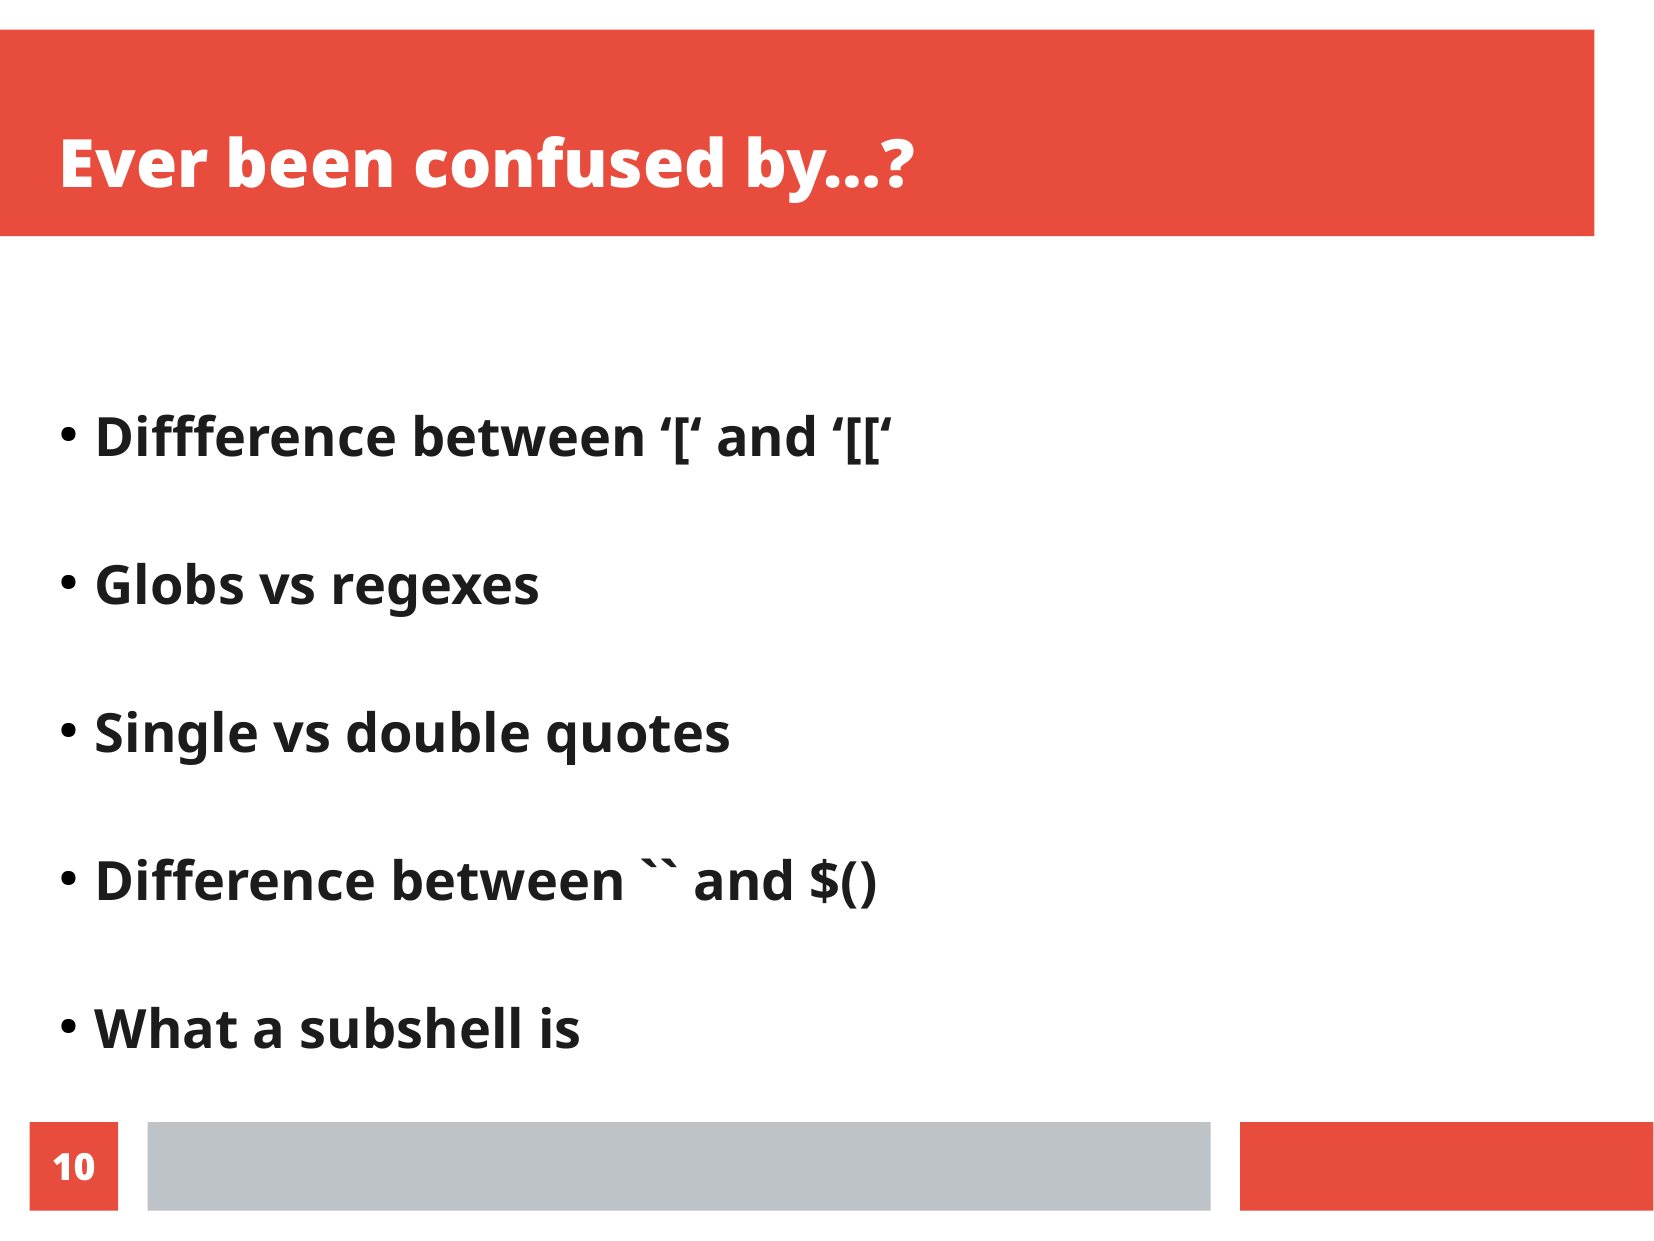

# Ever been confused by…?
Diffference between ‘[‘ and ‘[[‘
Globs vs regexes
Single vs double quotes
Difference between `` and $()
What a subshell is
10